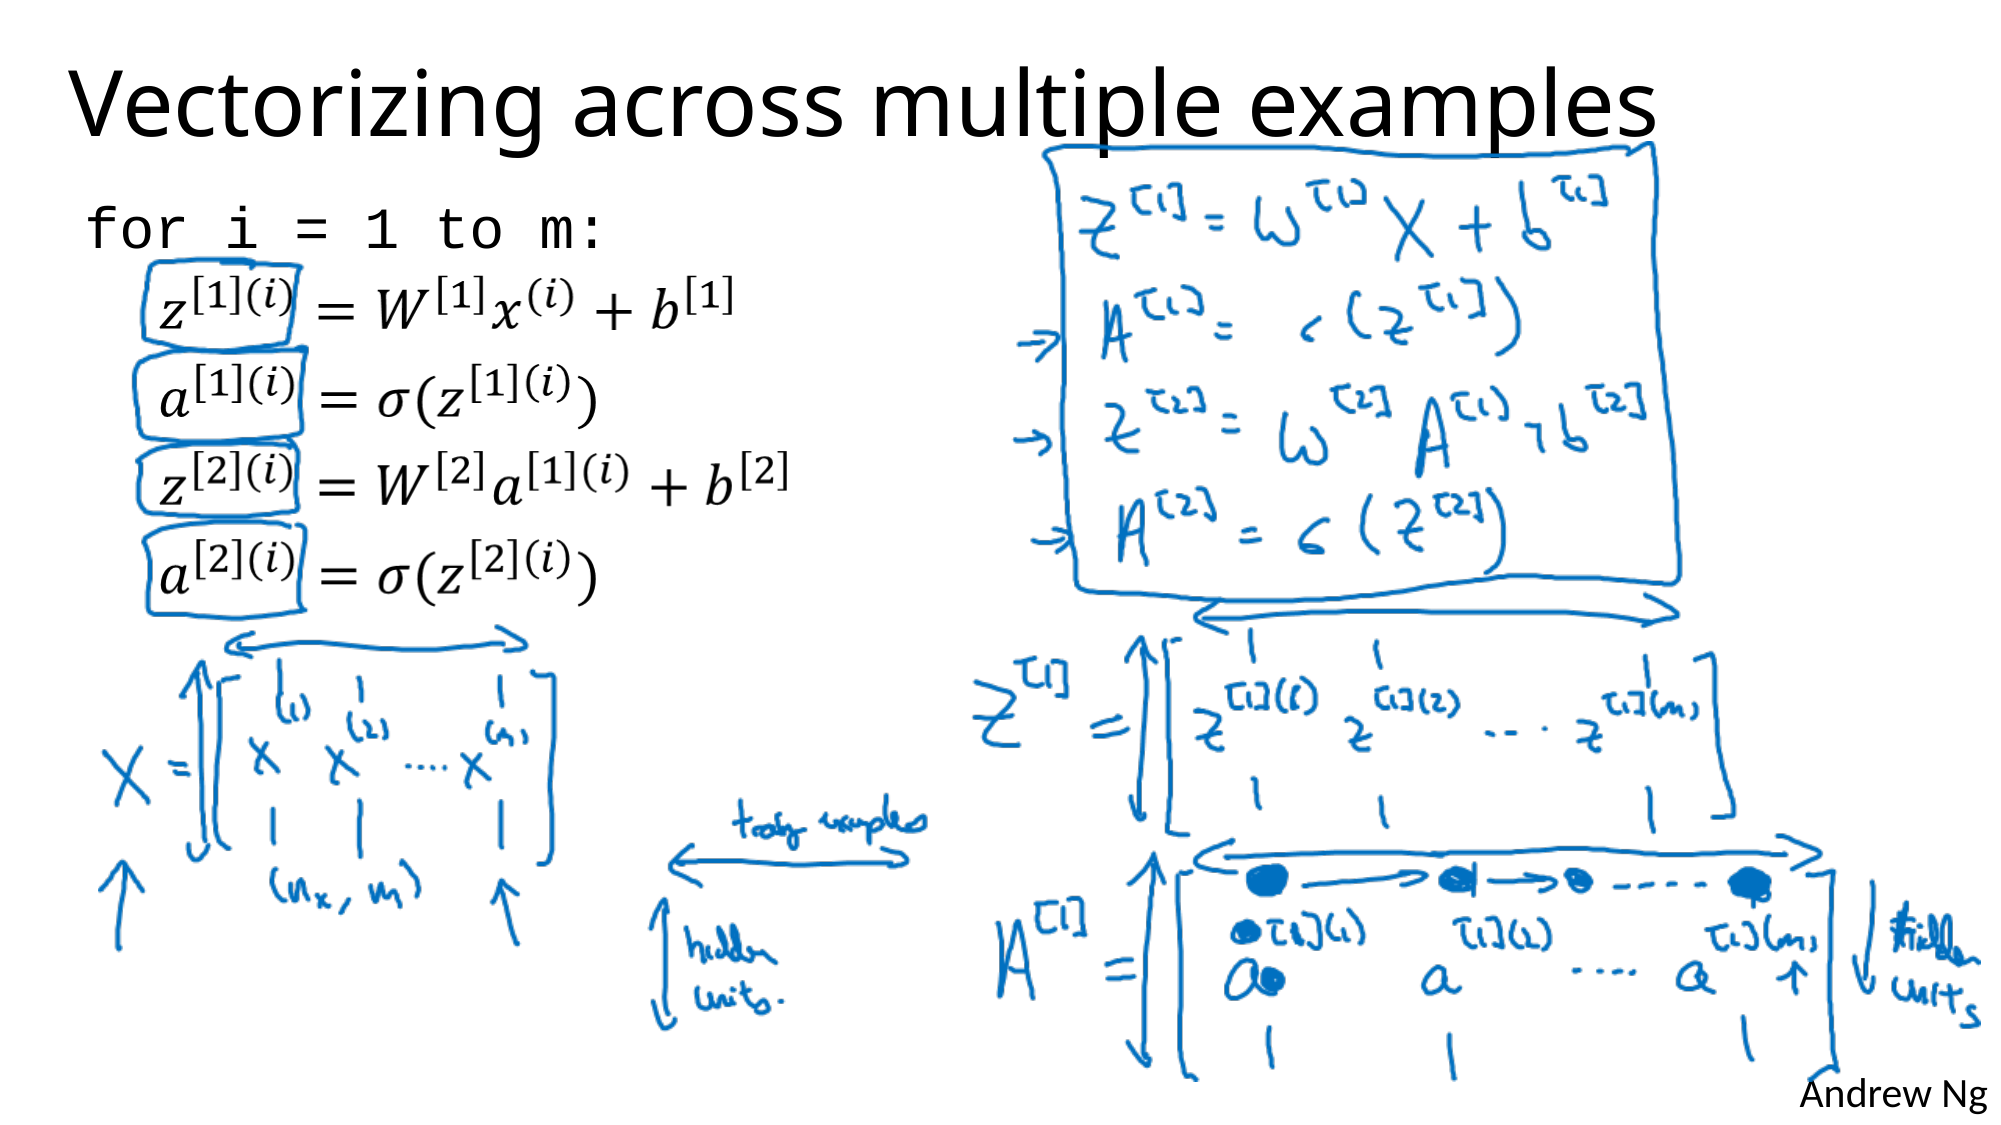

Vectorizing across multiple examples
for i = 1 to m: